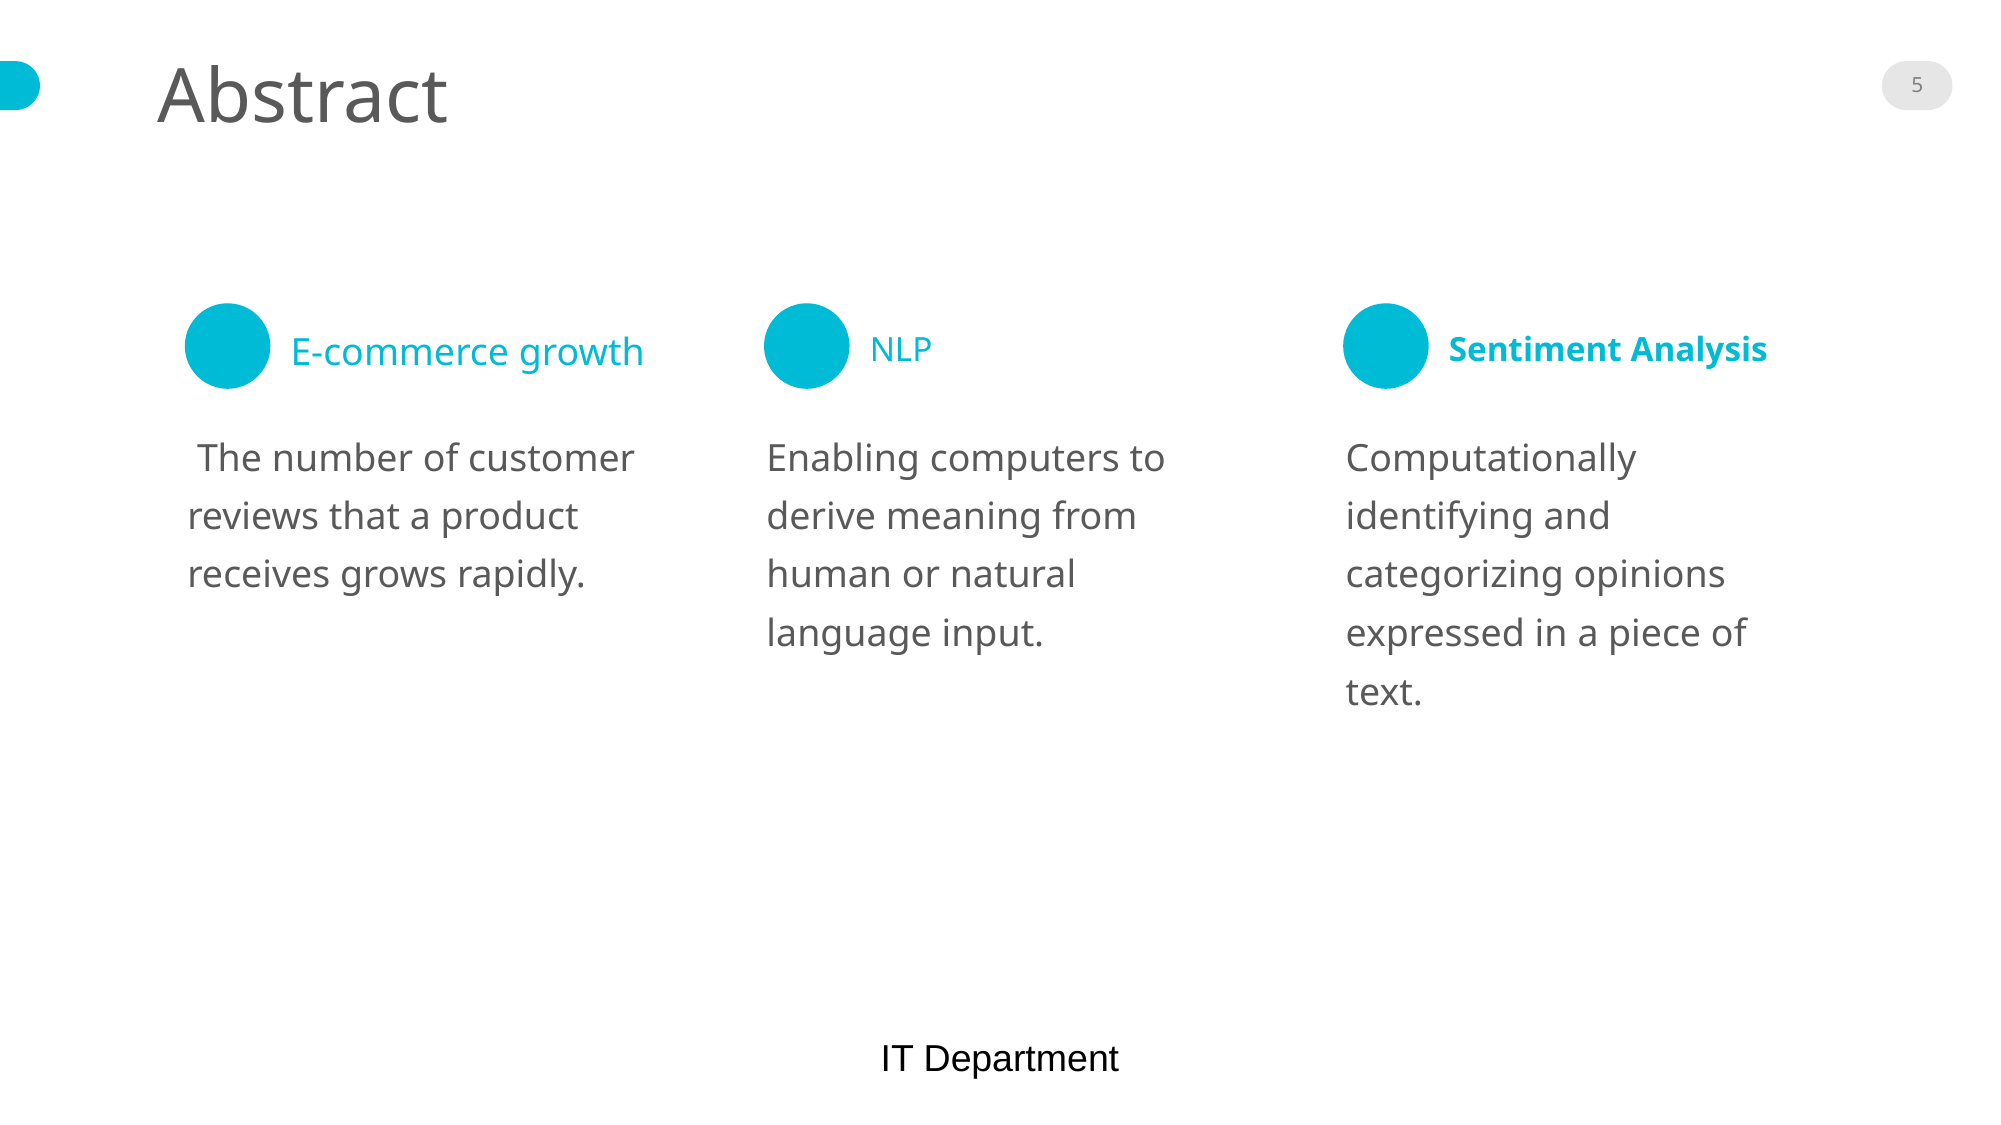

Abstract
E-commerce growth
NLP
Sentiment Analysis
 The number of customer reviews that a product receives grows rapidly.
Enabling computers to derive meaning from human or natural language input.
Computationally identifying and categorizing opinions expressed in a piece of text.
IT Department